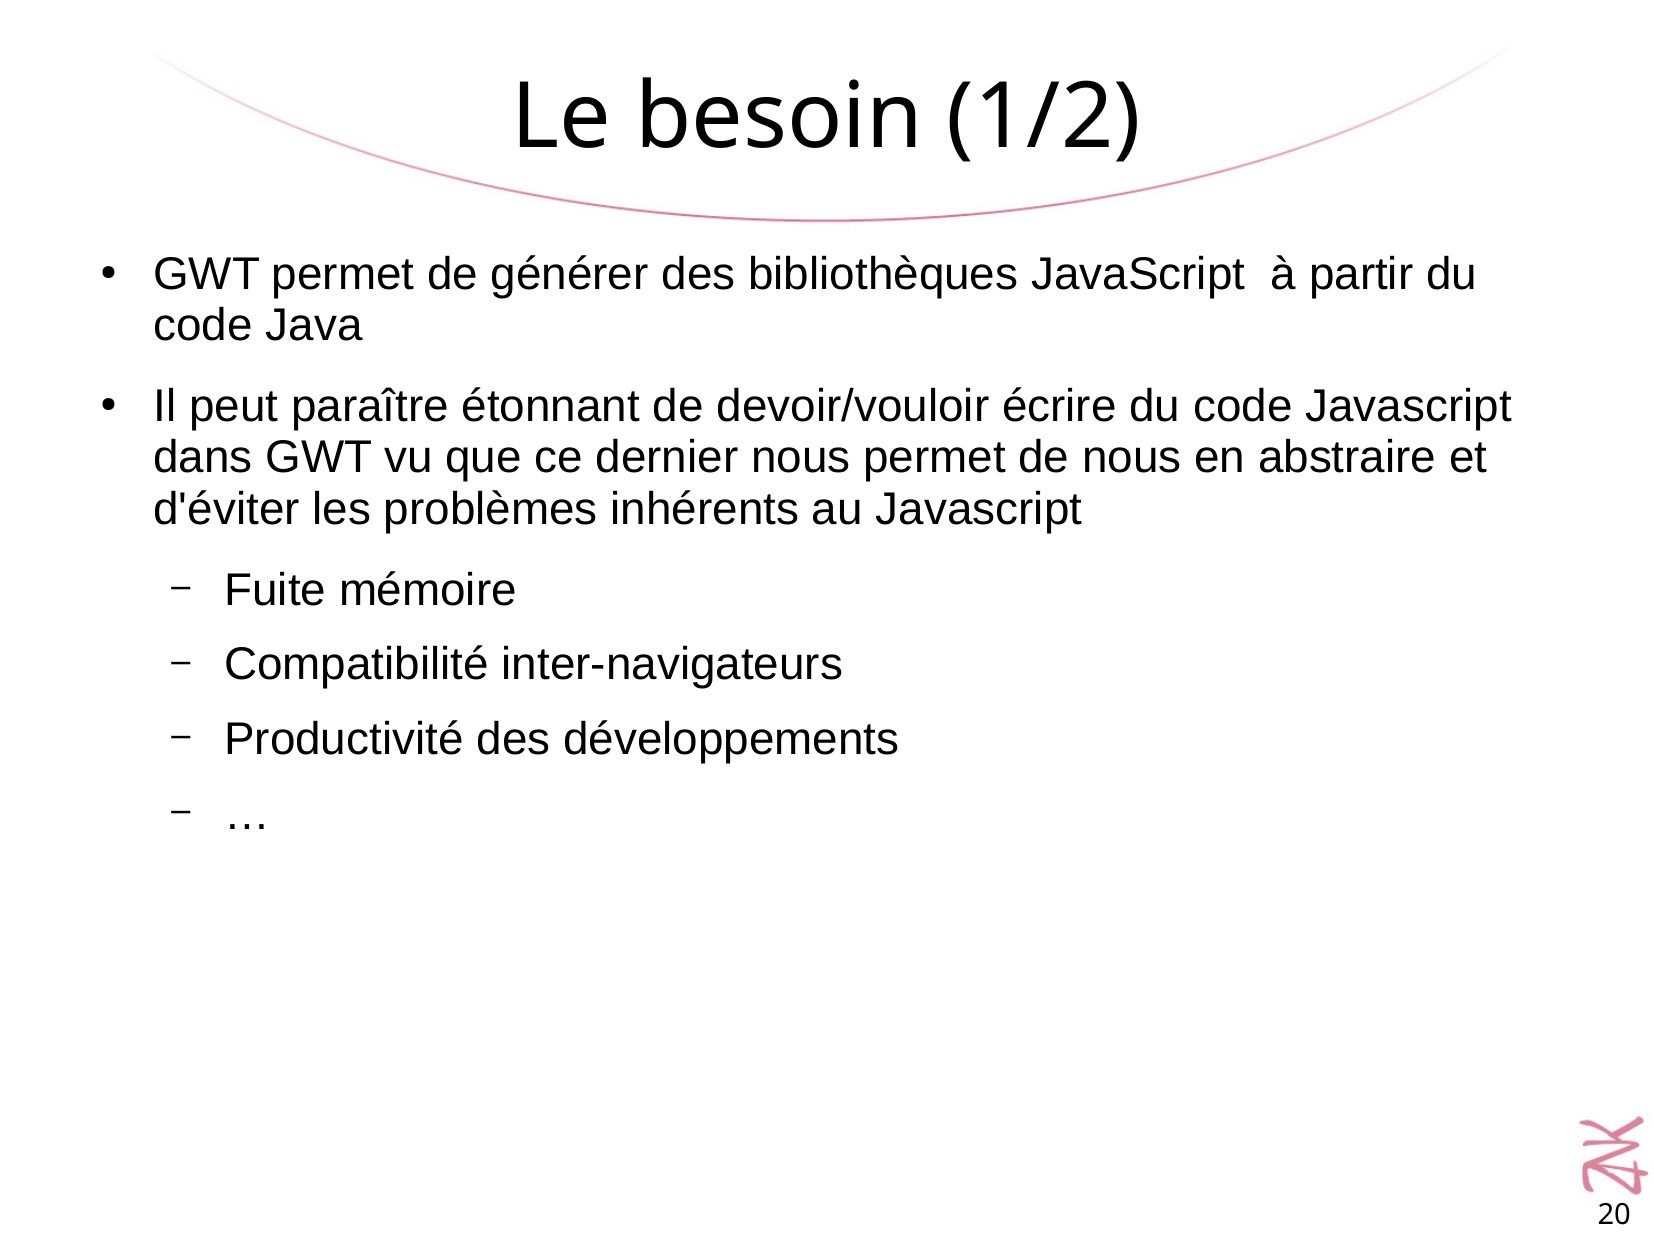

# Le besoin (1/2)
GWT permet de générer des bibliothèques JavaScript à partir du code Java
Il peut paraître étonnant de devoir/vouloir écrire du code Javascript dans GWT vu que ce dernier nous permet de nous en abstraire et d'éviter les problèmes inhérents au Javascript
Fuite mémoire
Compatibilité inter-navigateurs
Productivité des développements
…
20